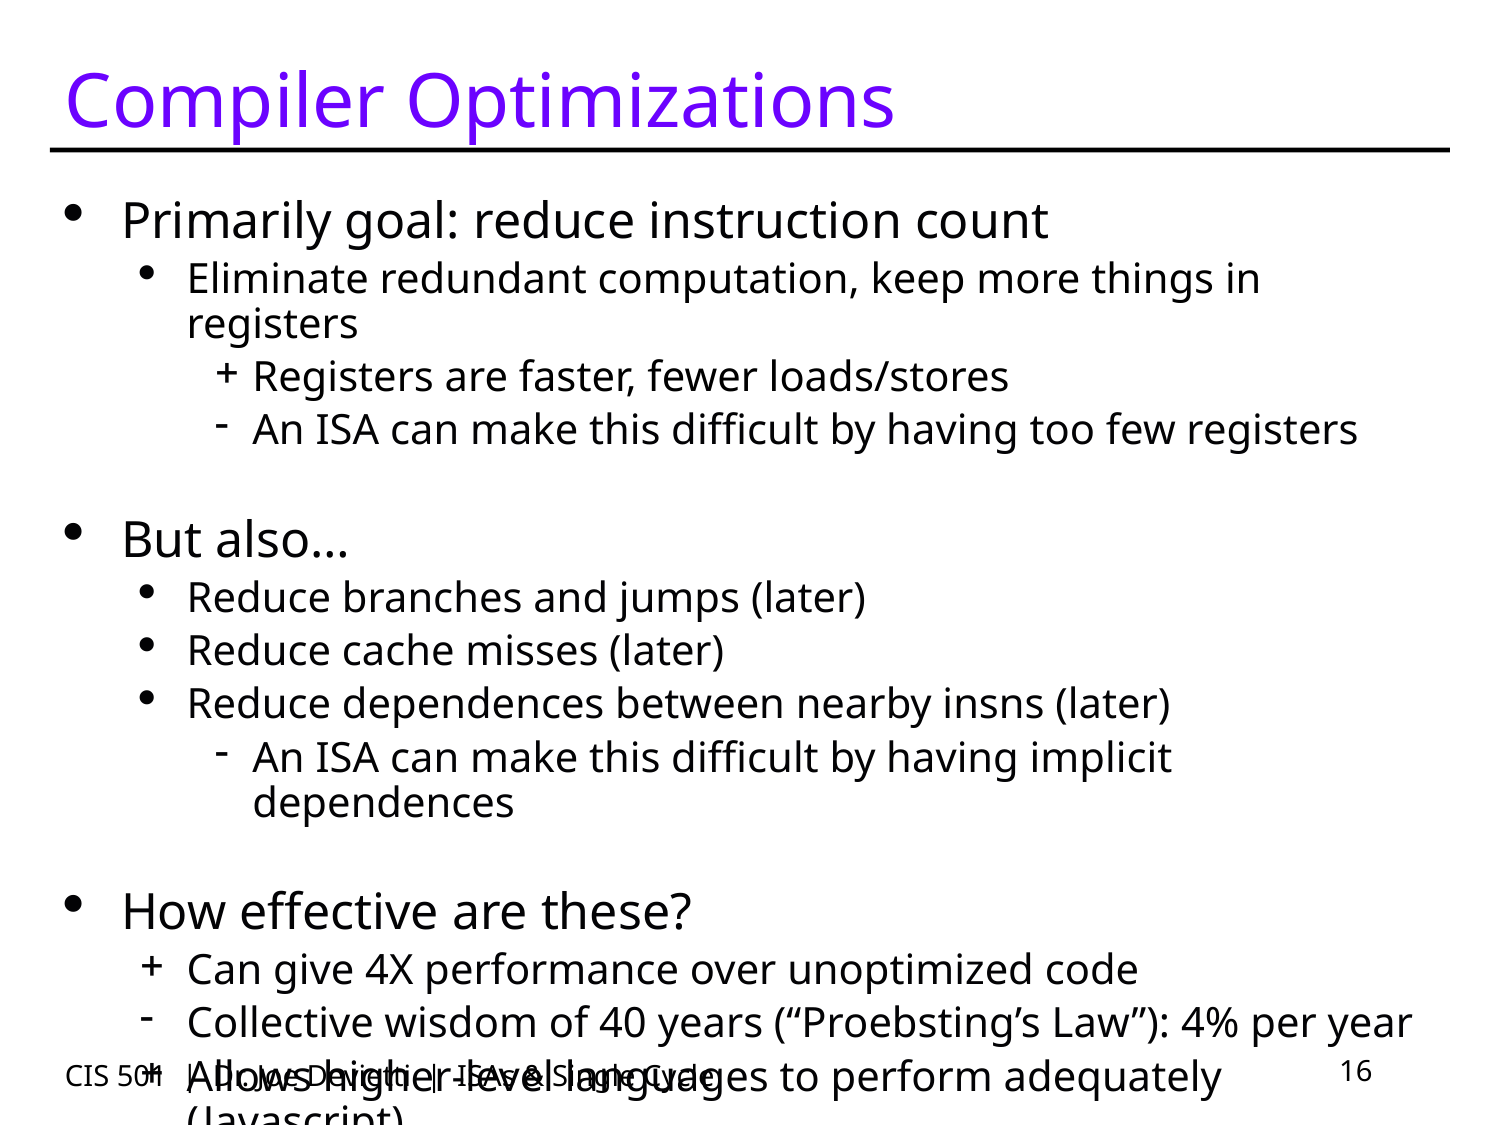

Compiler Optimizations
Primarily goal: reduce instruction count
Eliminate redundant computation, keep more things in registers
Registers are faster, fewer loads/stores
An ISA can make this difficult by having too few registers
But also…
Reduce branches and jumps (later)
Reduce cache misses (later)
Reduce dependences between nearby insns (later)
An ISA can make this difficult by having implicit dependences
How effective are these?
Can give 4X performance over unoptimized code
Collective wisdom of 40 years (“Proebsting’s Law”): 4% per year
Allows higher-level languages to perform adequately (Javascript)
CIS 501 | Dr. Joe Devietti | ISAs & Single Cycle